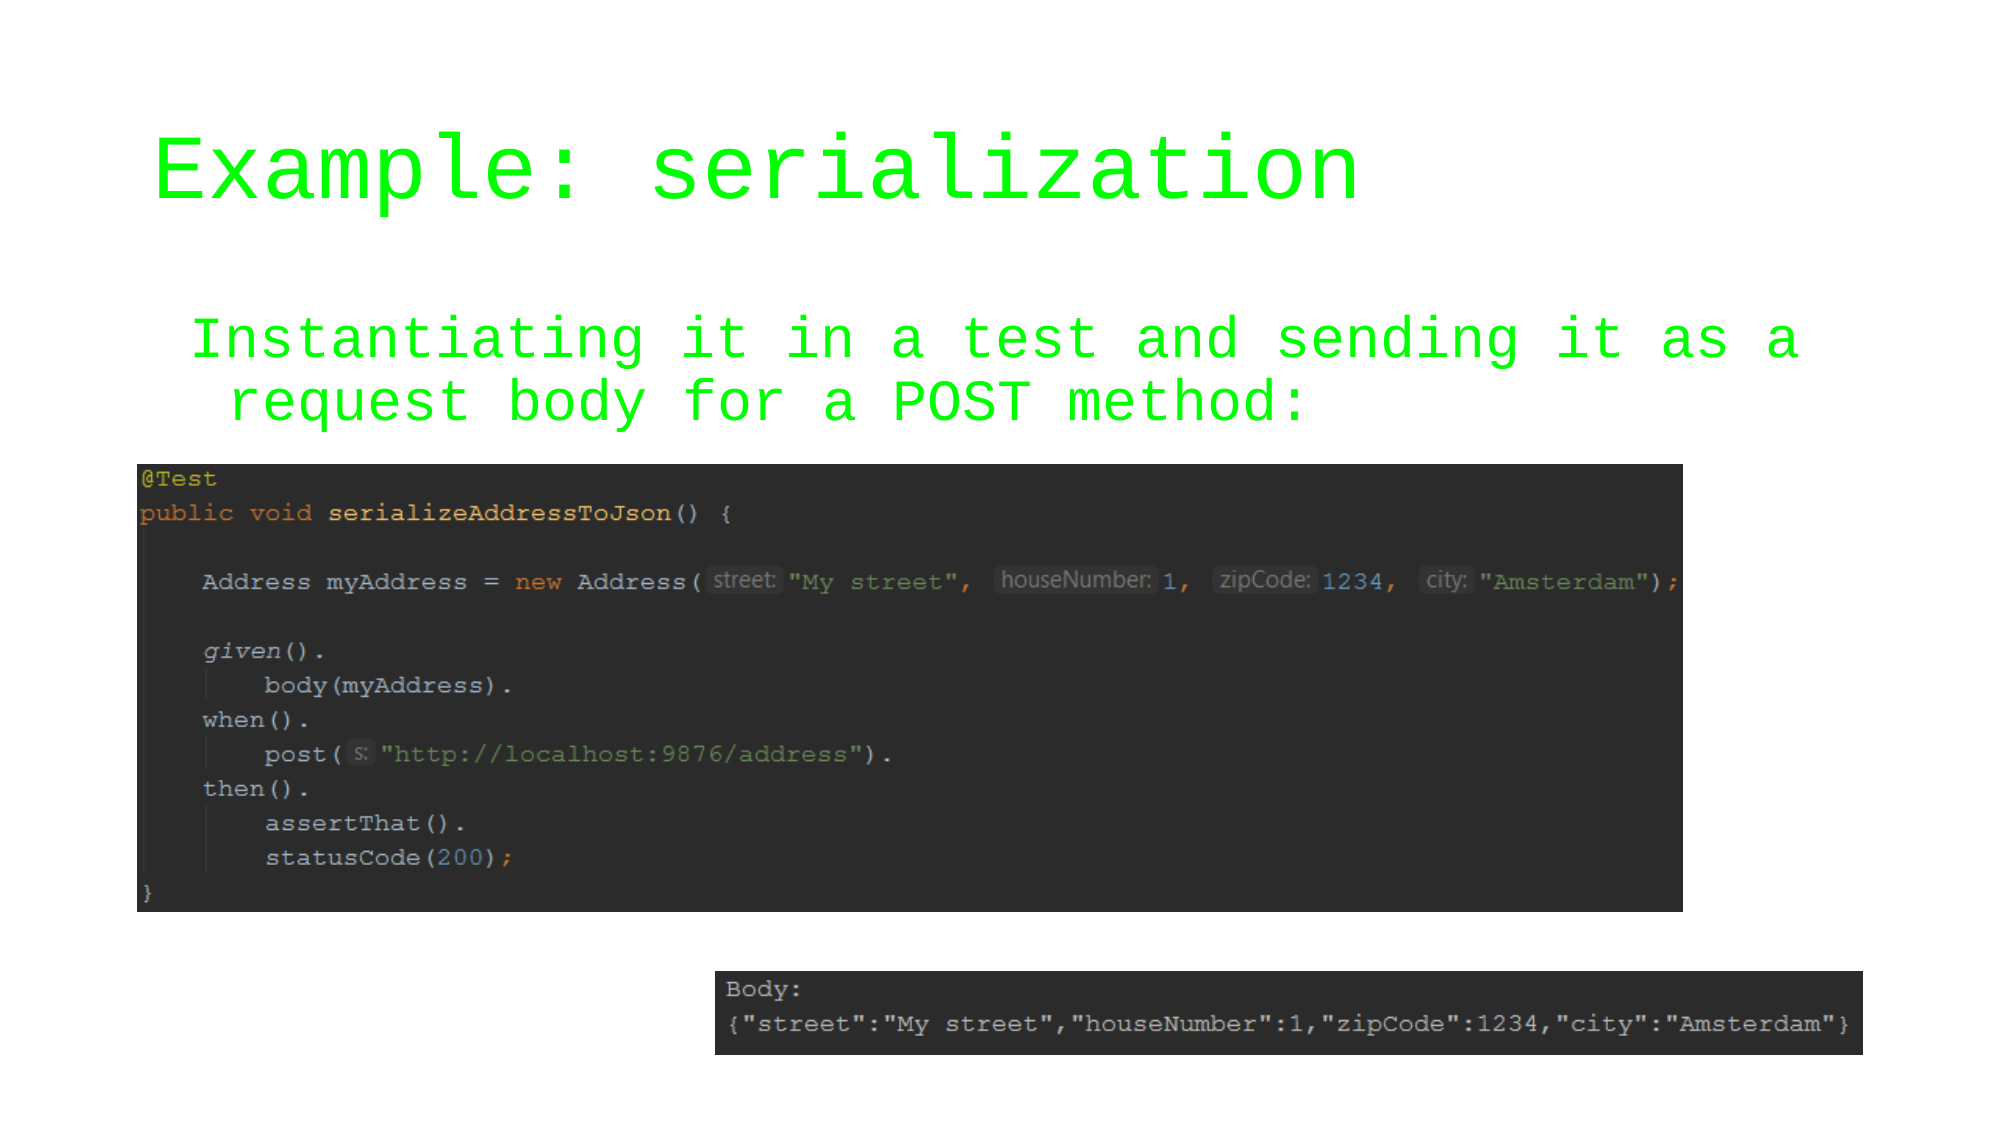

# Example: serialization
Instantiating it in a test and sending it as a request body for a POST method: